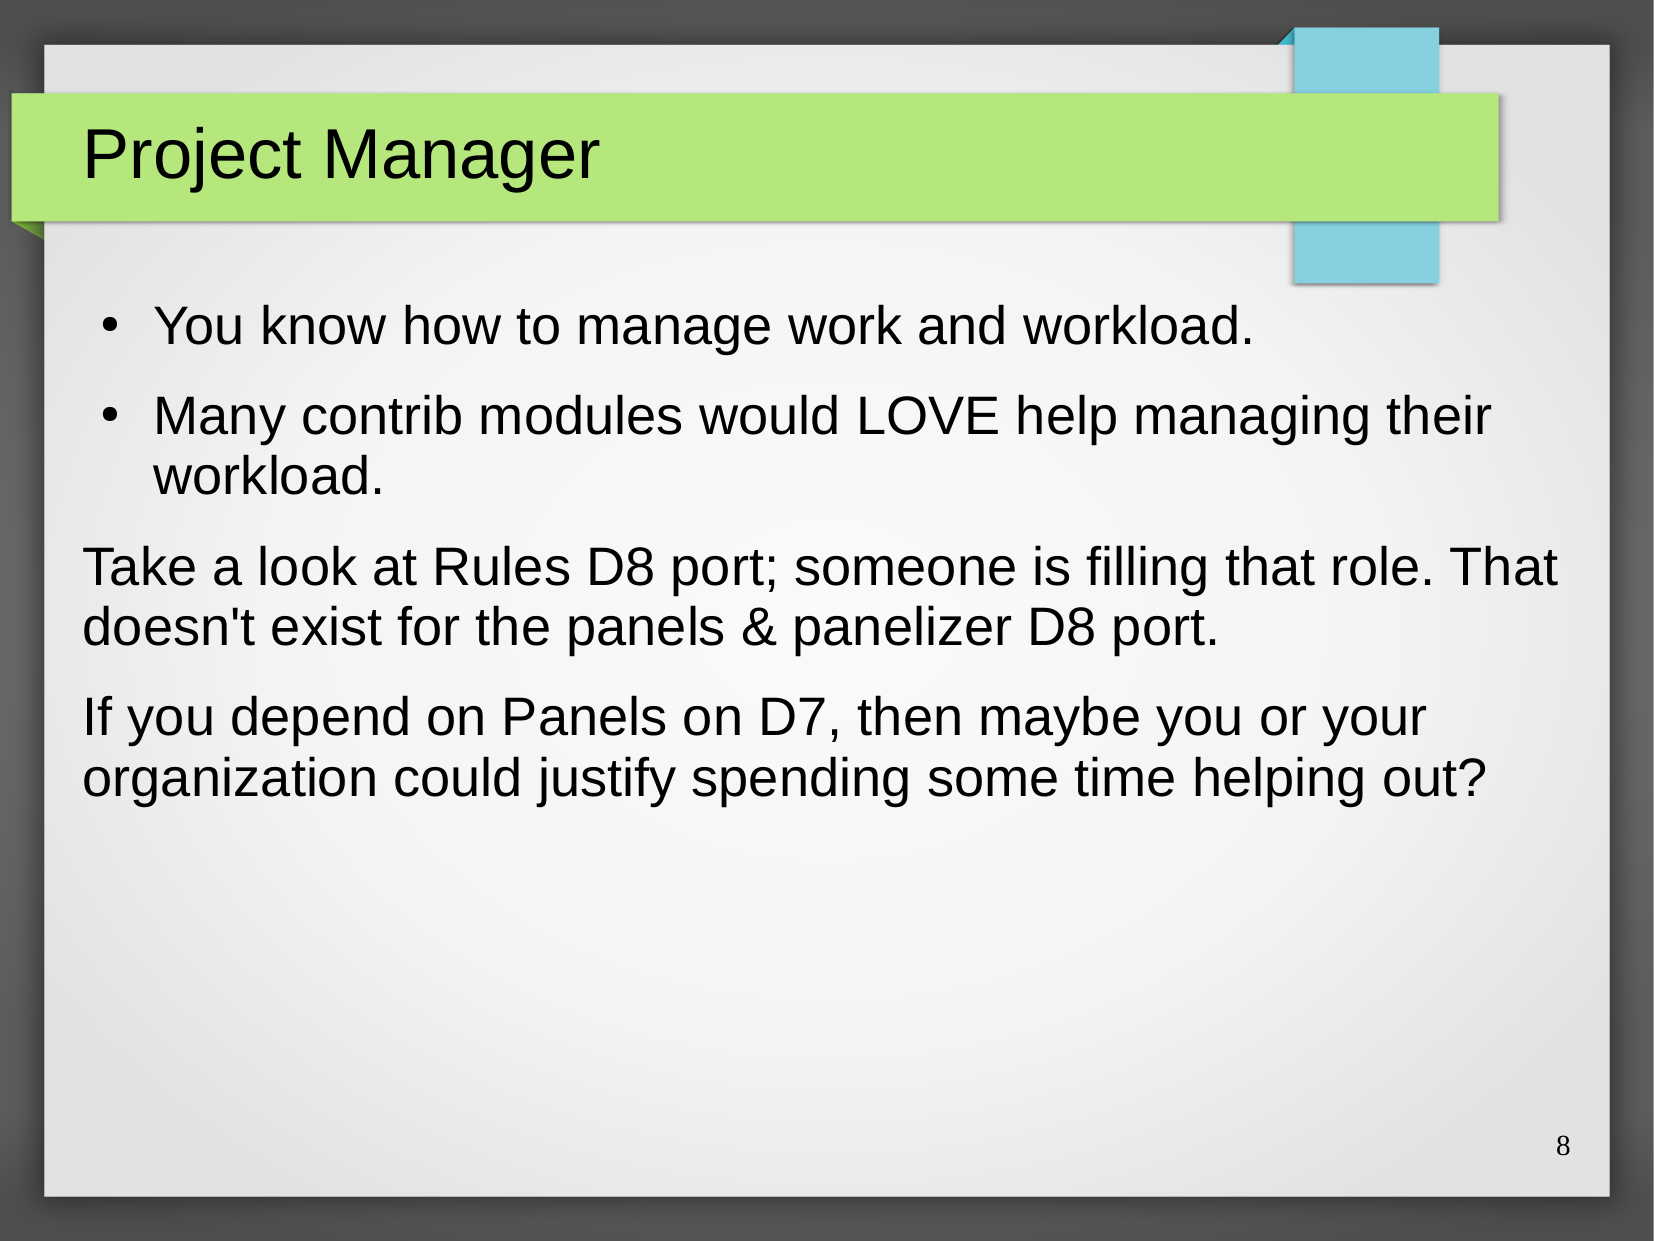

# Project Manager
You know how to manage work and workload.
Many contrib modules would LOVE help managing their workload.
Take a look at Rules D8 port; someone is filling that role. That doesn't exist for the panels & panelizer D8 port.
If you depend on Panels on D7, then maybe you or your organization could justify spending some time helping out?
8